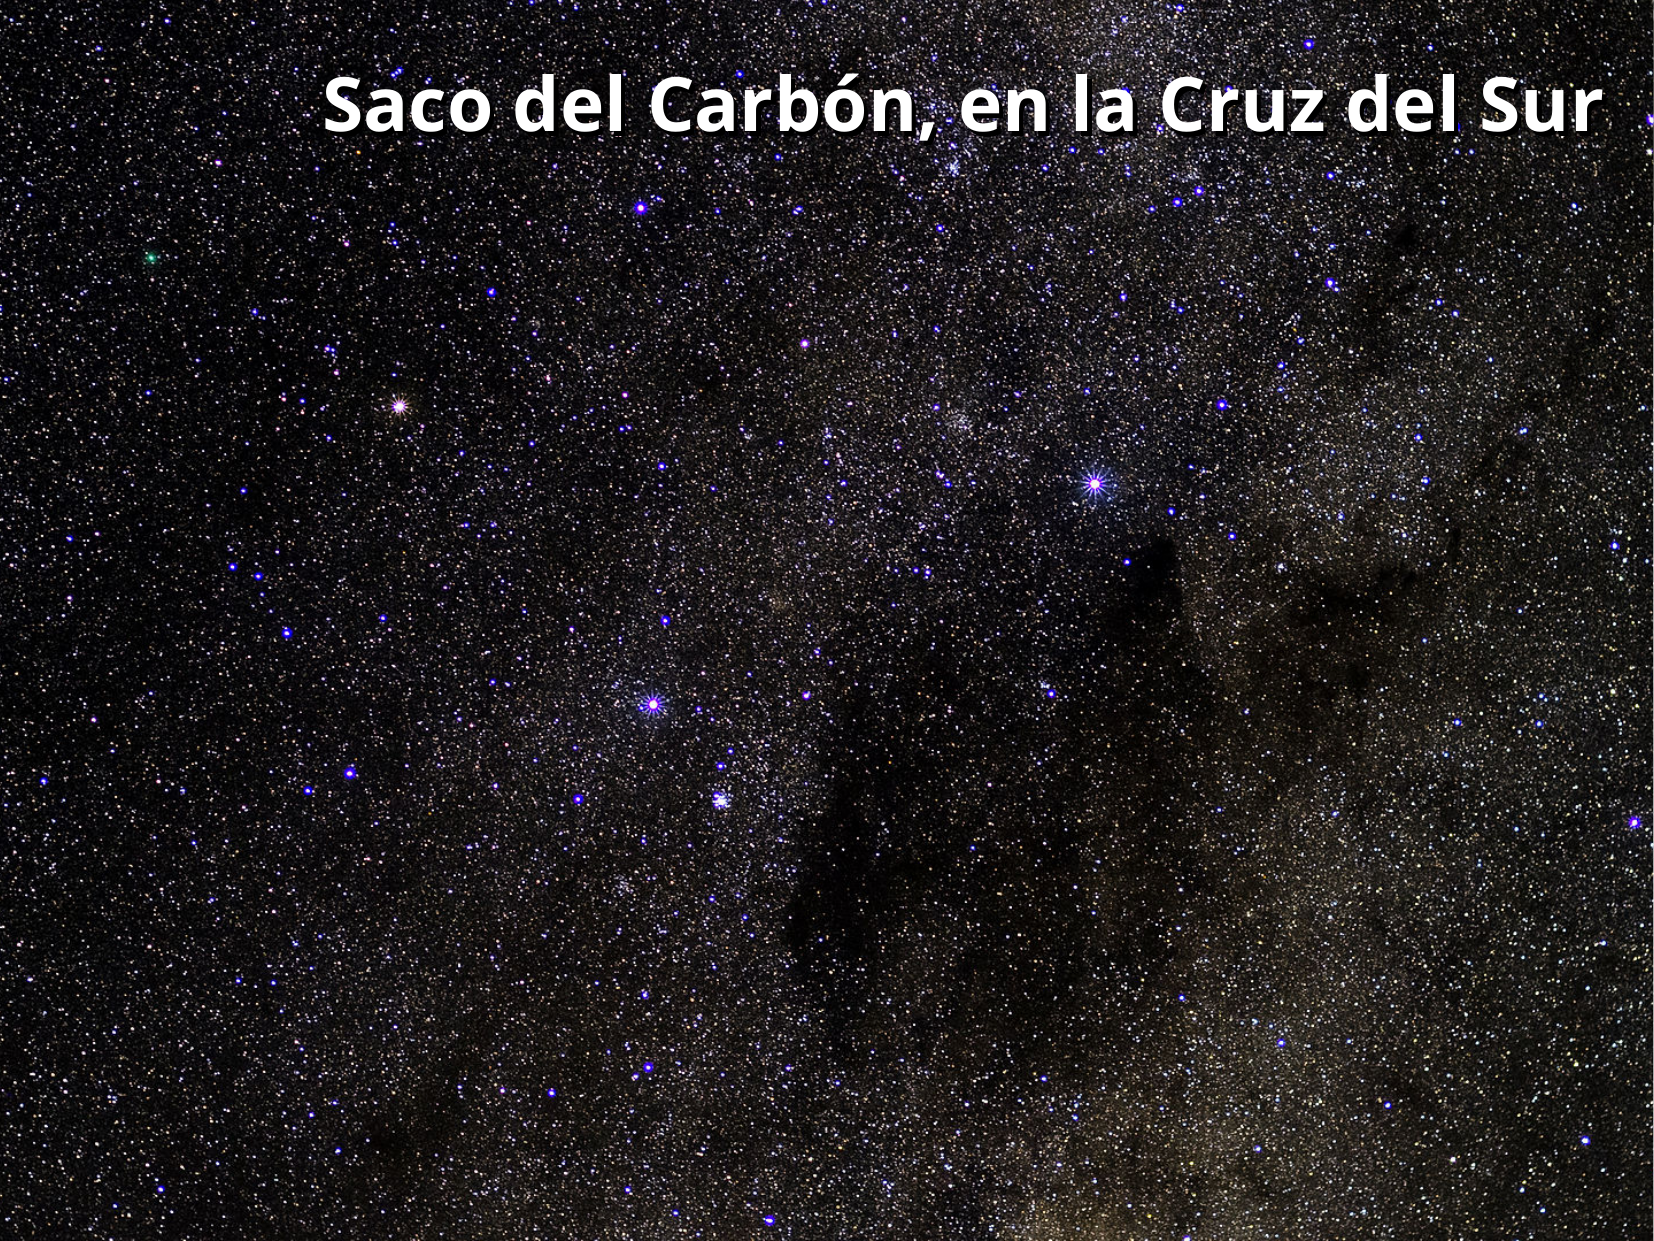

# Saco del Carbón, en la Cruz del Sur
H. Asorey - Física IV B
57